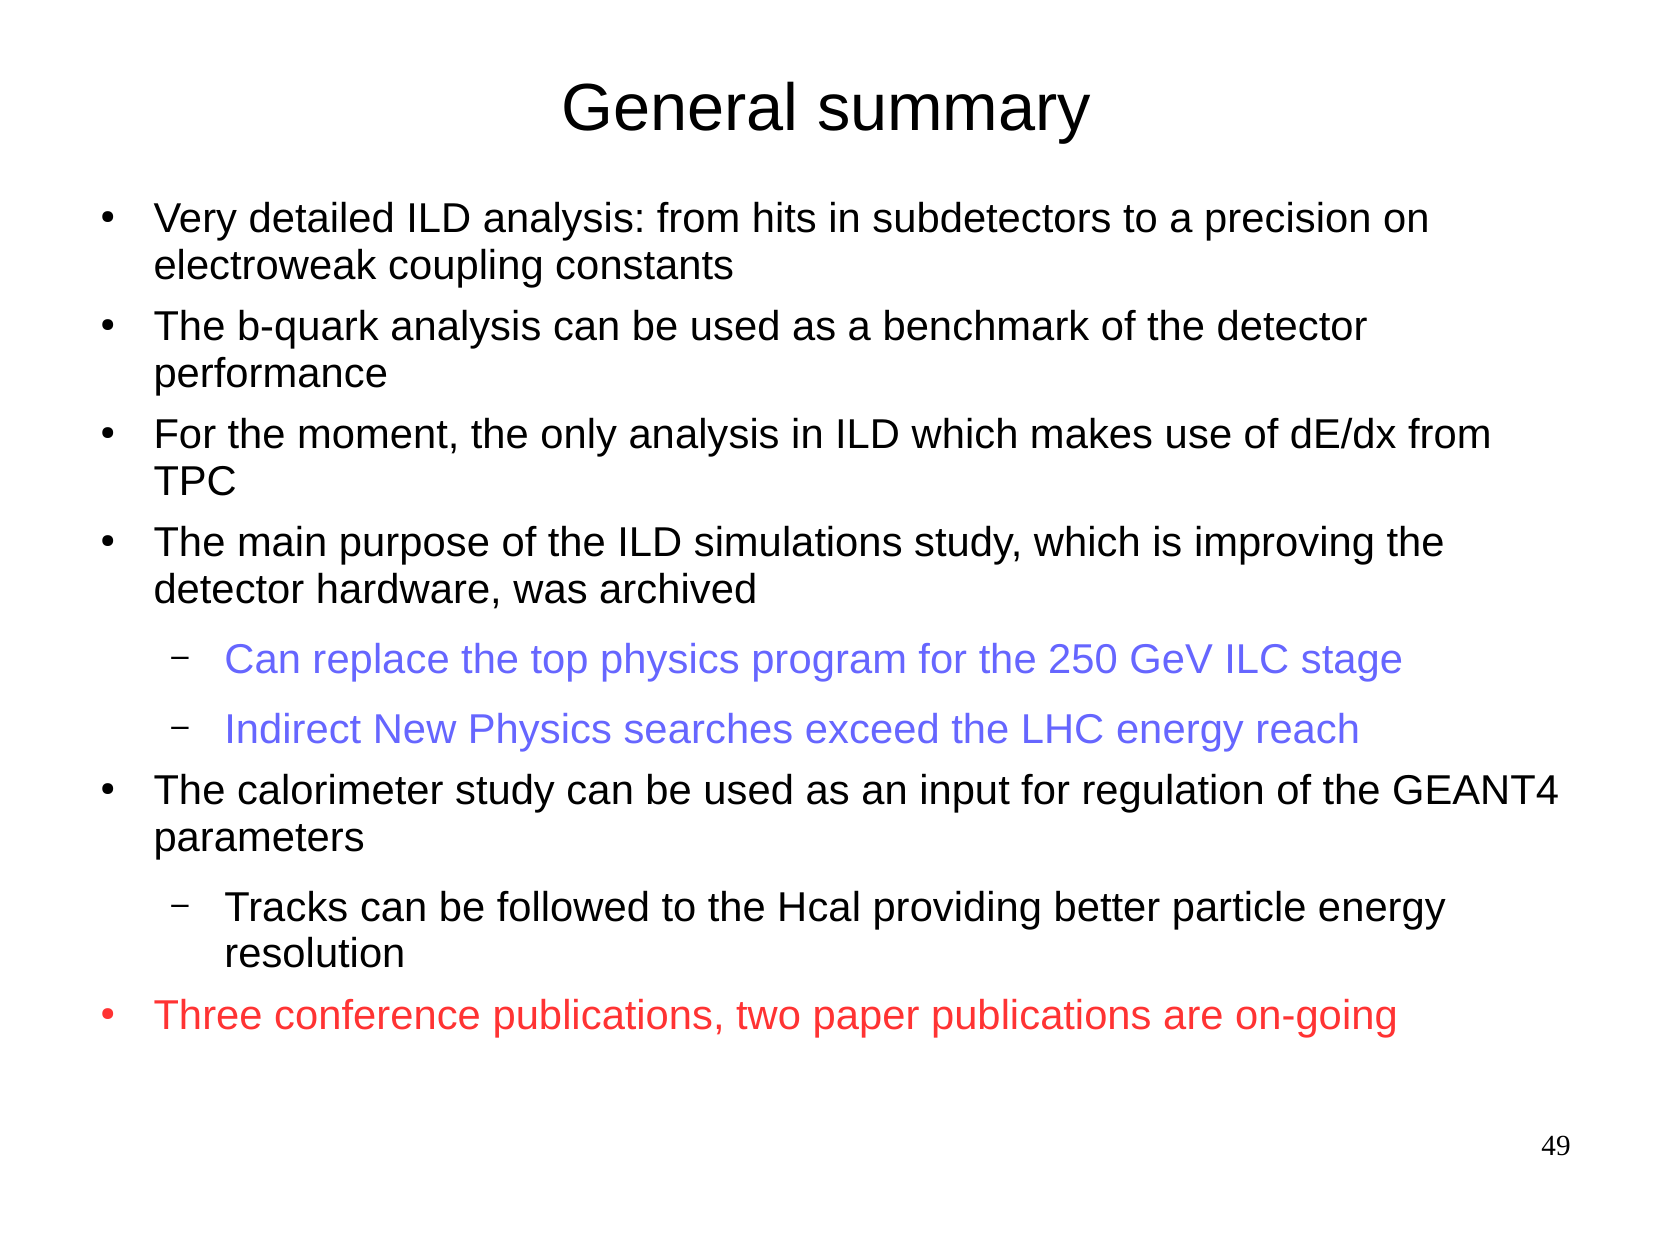

# General summary
Very detailed ILD analysis: from hits in subdetectors to a precision on electroweak coupling constants
The b-quark analysis can be used as a benchmark of the detector performance
For the moment, the only analysis in ILD which makes use of dE/dx from TPC
The main purpose of the ILD simulations study, which is improving the detector hardware, was archived
Can replace the top physics program for the 250 GeV ILC stage
Indirect New Physics searches exceed the LHC energy reach
The calorimeter study can be used as an input for regulation of the GEANT4 parameters
Tracks can be followed to the Hcal providing better particle energy resolution
Three conference publications, two paper publications are on-going
49